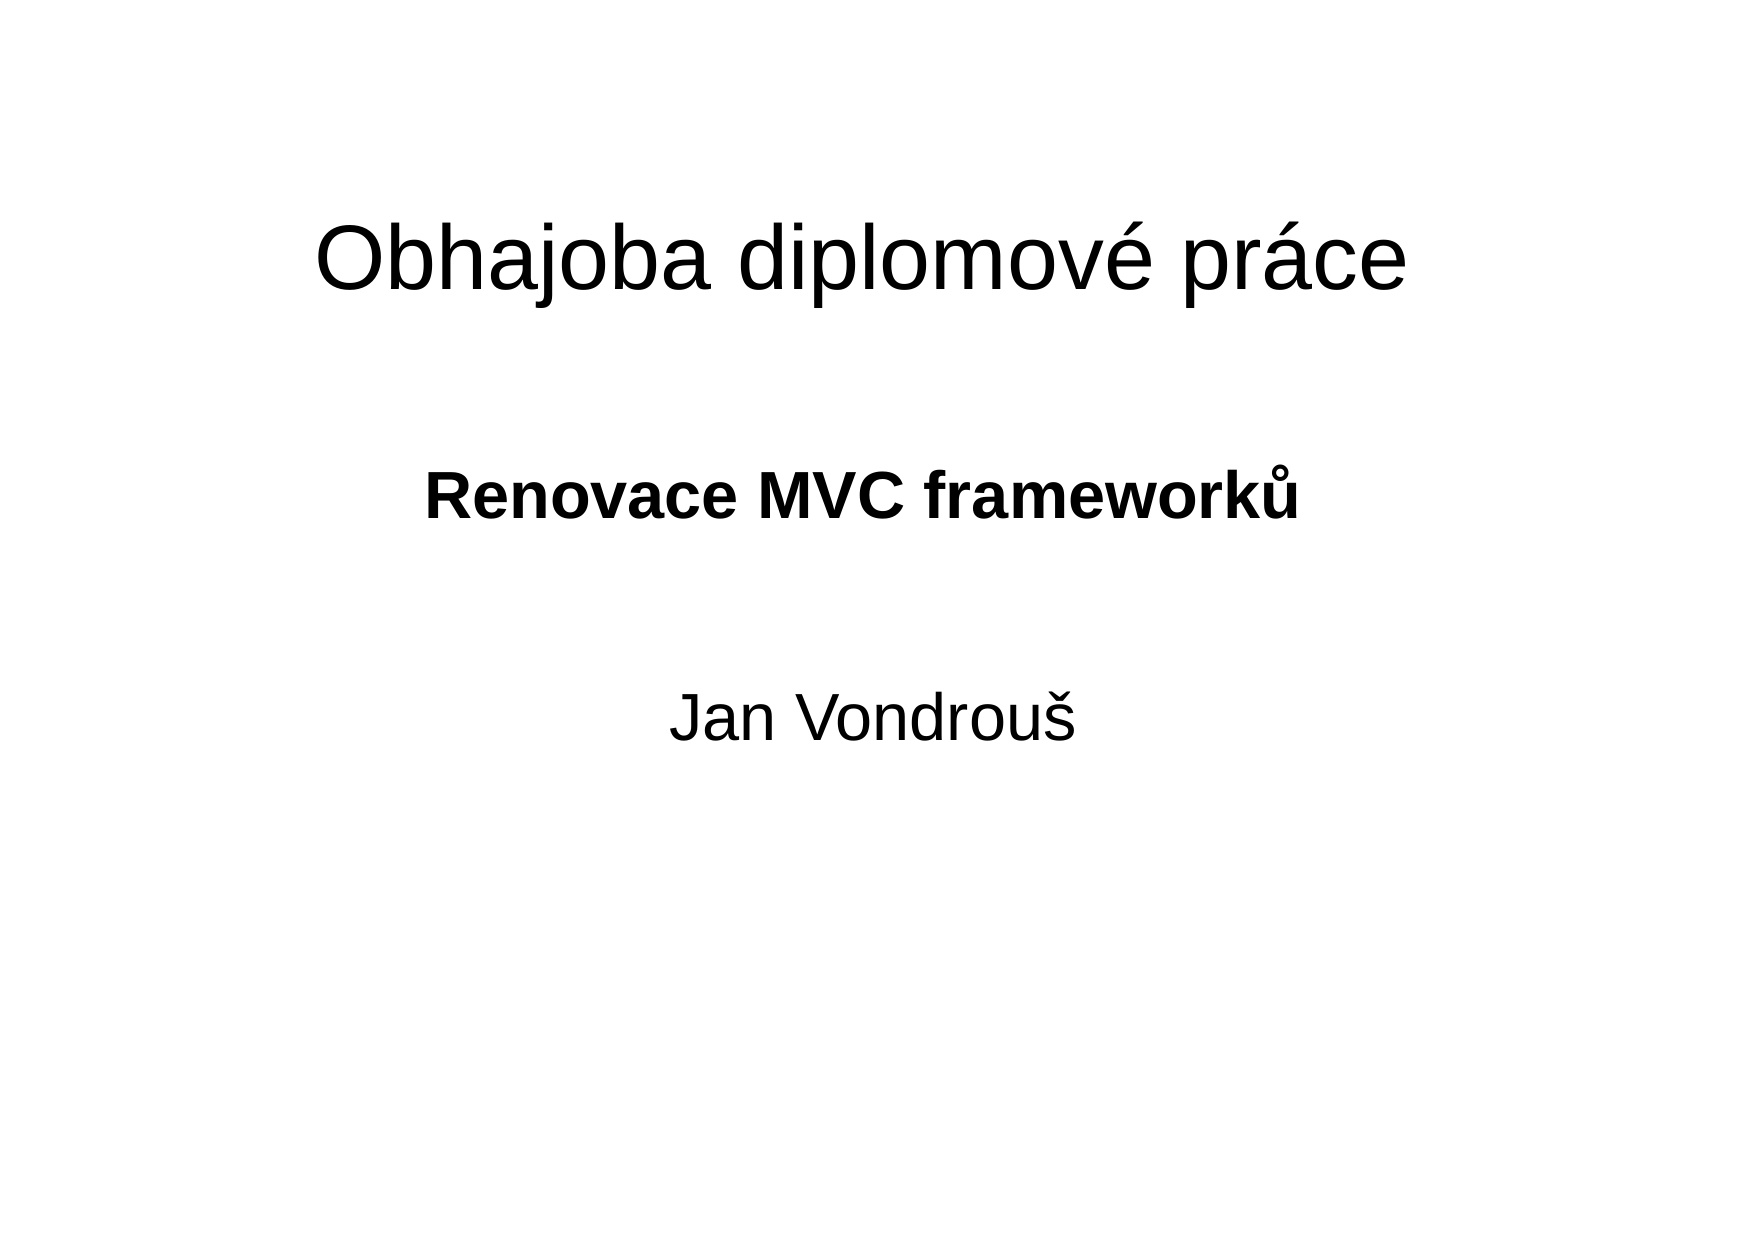

# Obhajoba diplomové práce
Renovace MVC frameworků
Jan Vondrouš